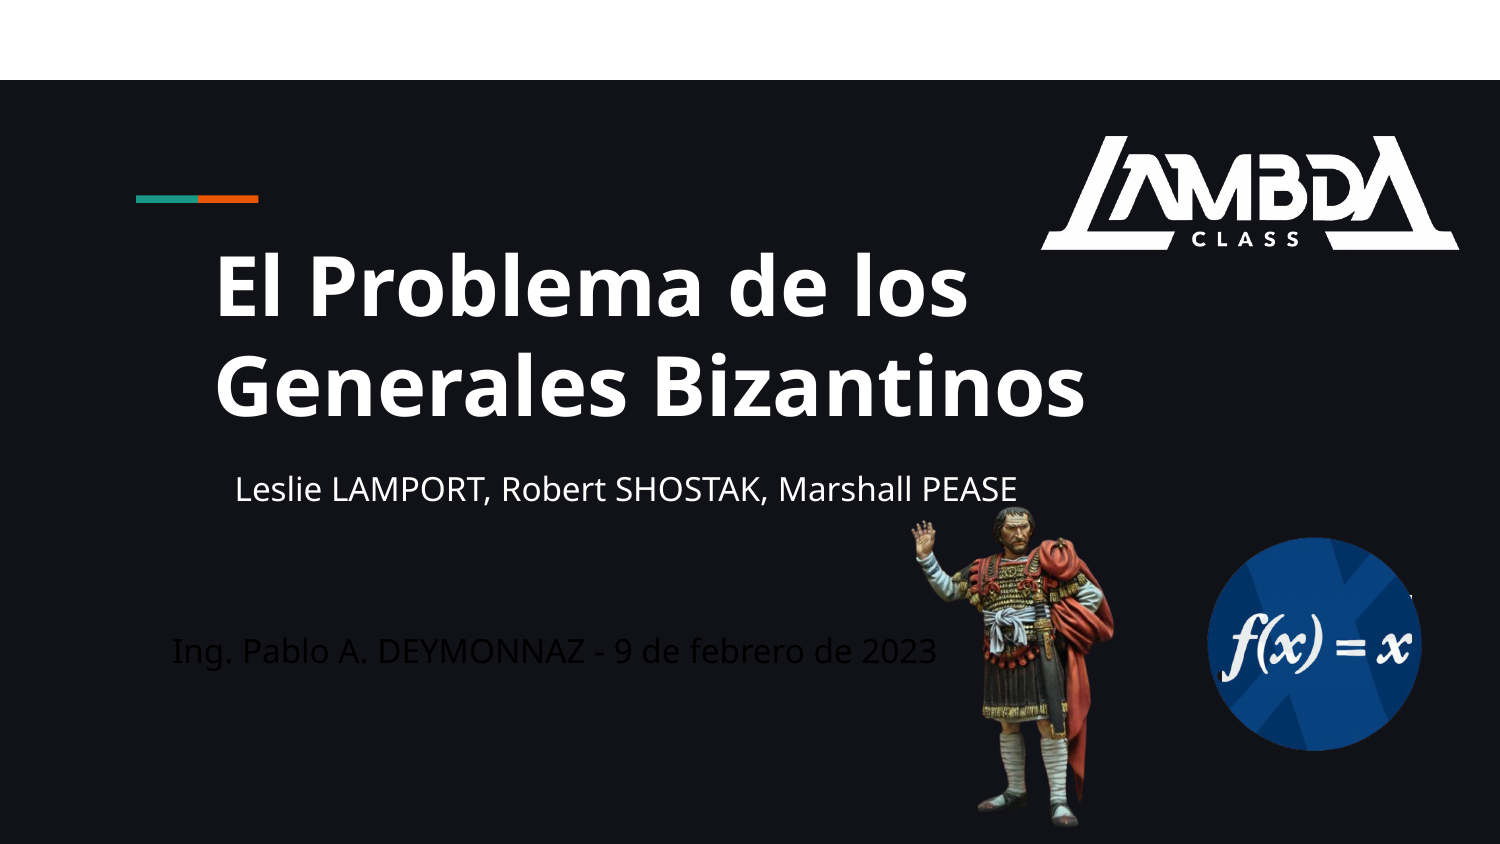

# El Problema de los Generales Bizantinos
Leslie LAMPORT, Robert SHOSTAK, Marshall PEASE
Ing. Pablo A. DEYMONNAZ - 9 de febrero de 2023